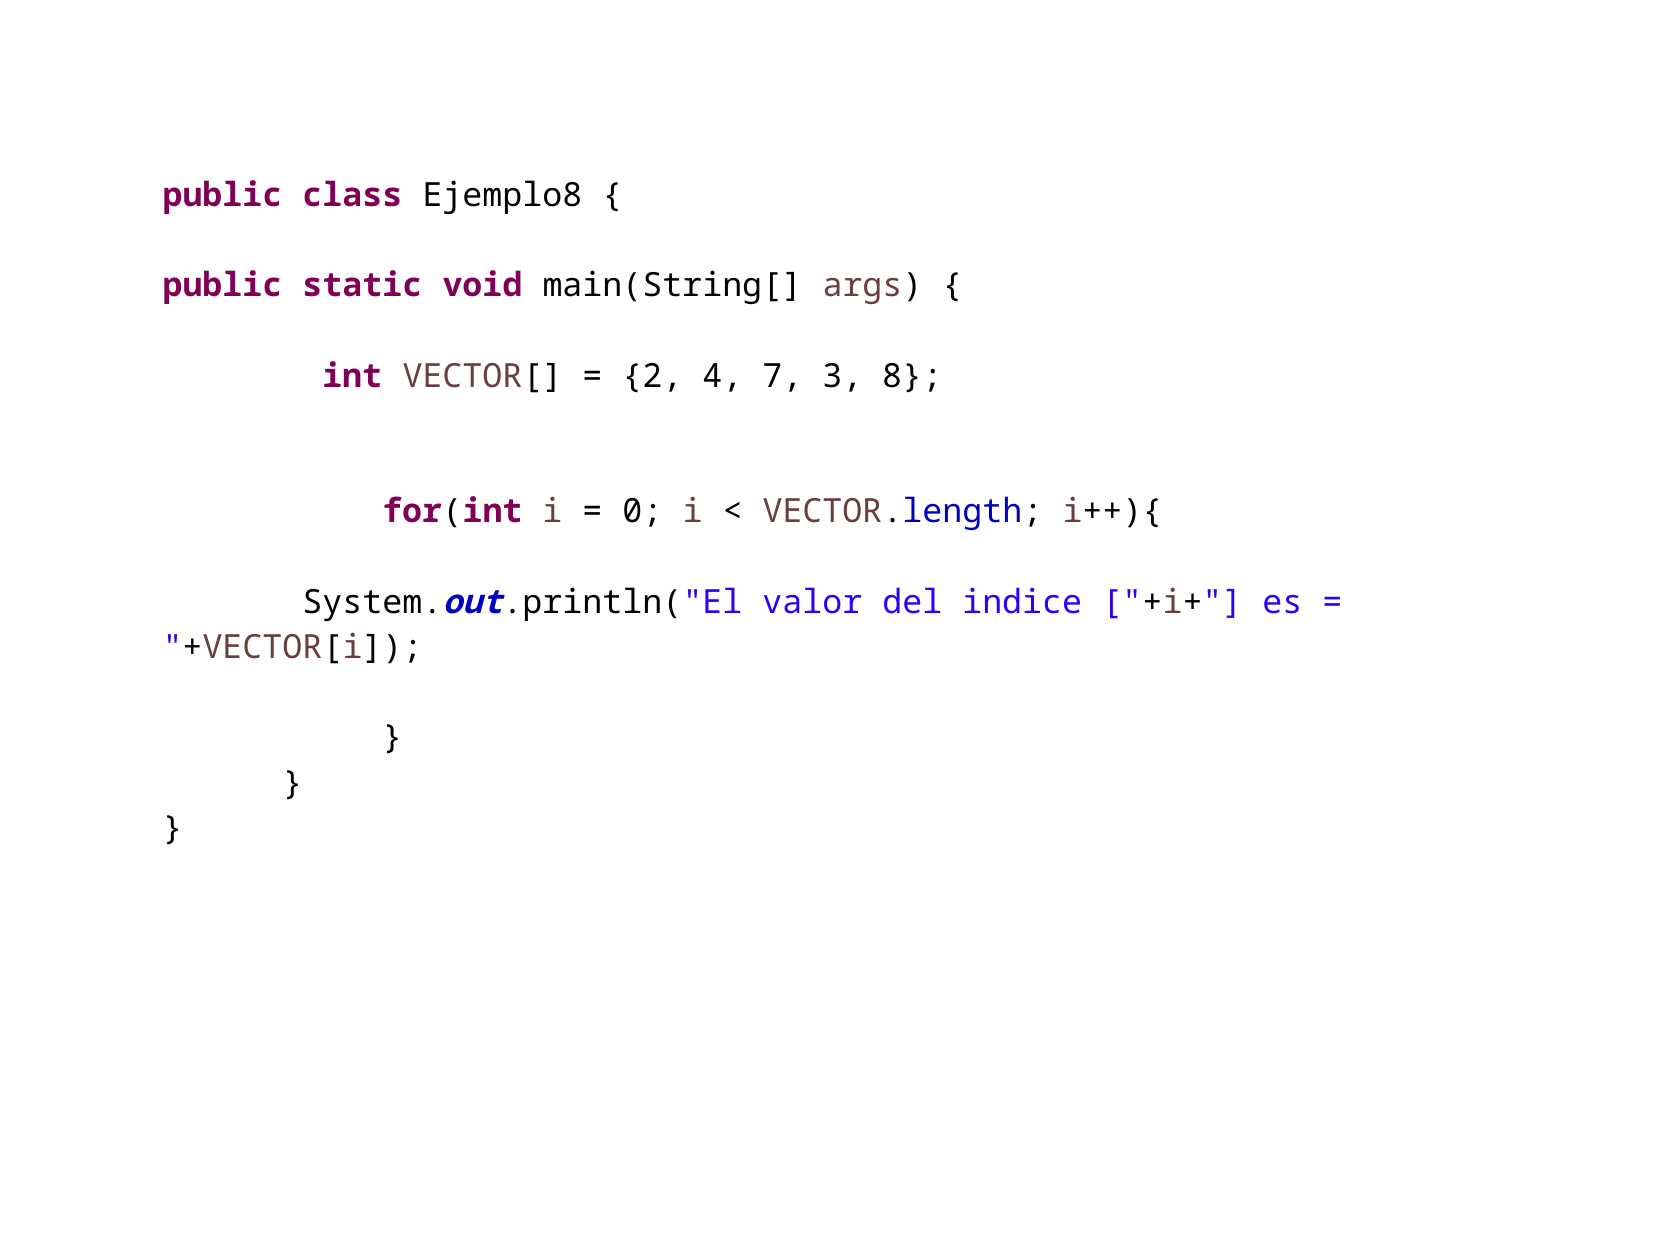

public class Ejemplo8 {
public static void main(String[] args) {
 int VECTOR[] = {2, 4, 7, 3, 8};
 for(int i = 0; i < VECTOR.length; i++){
 System.out.println("El valor del indice ["+i+"] es = "+VECTOR[i]);
 }
 }
}